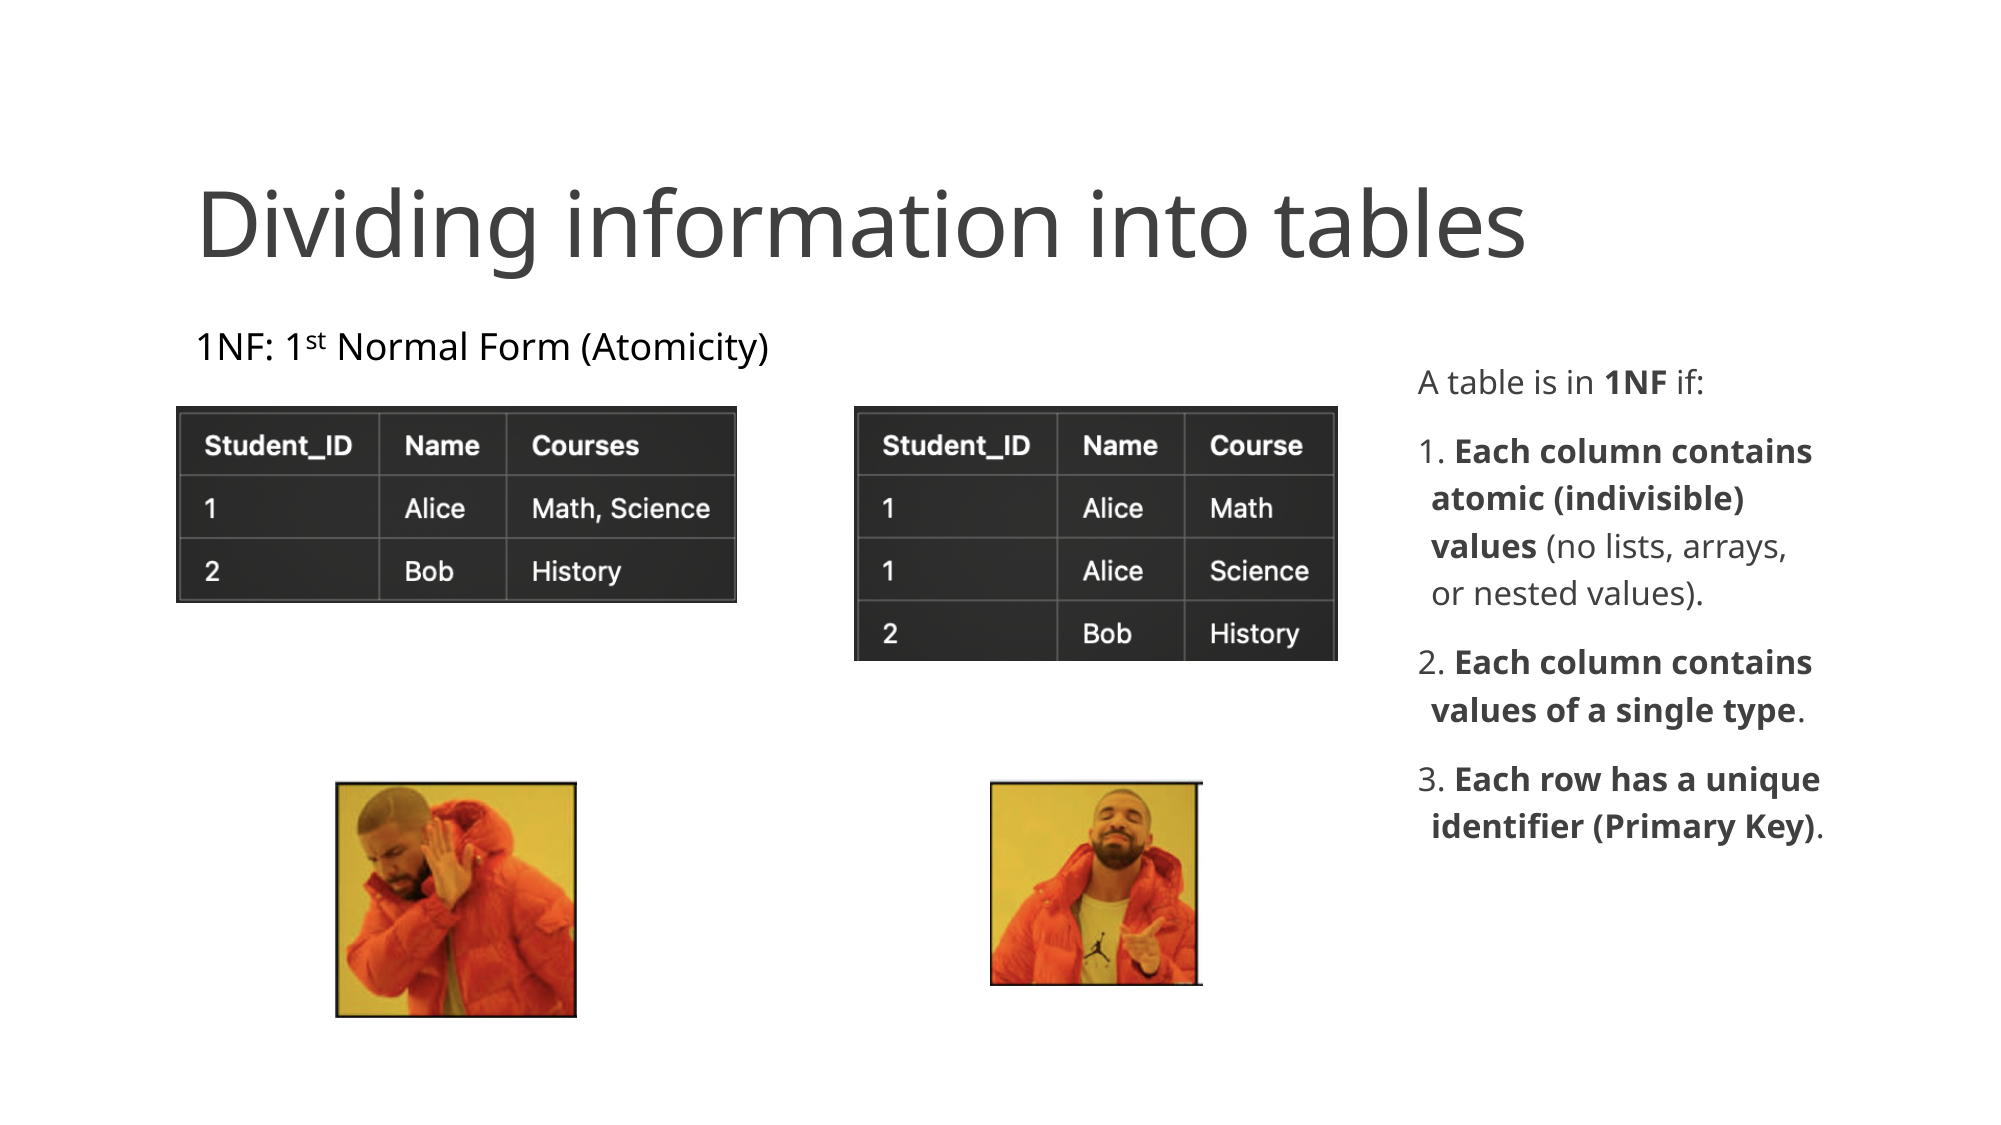

# Dividing information into tables
1NF: 1st Normal Form (Atomicity)
A table is in 1NF if:
1. Each column contains atomic (indivisible) values (no lists, arrays, or nested values).
2. Each column contains values of a single type.
3. Each row has a unique identifier (Primary Key).